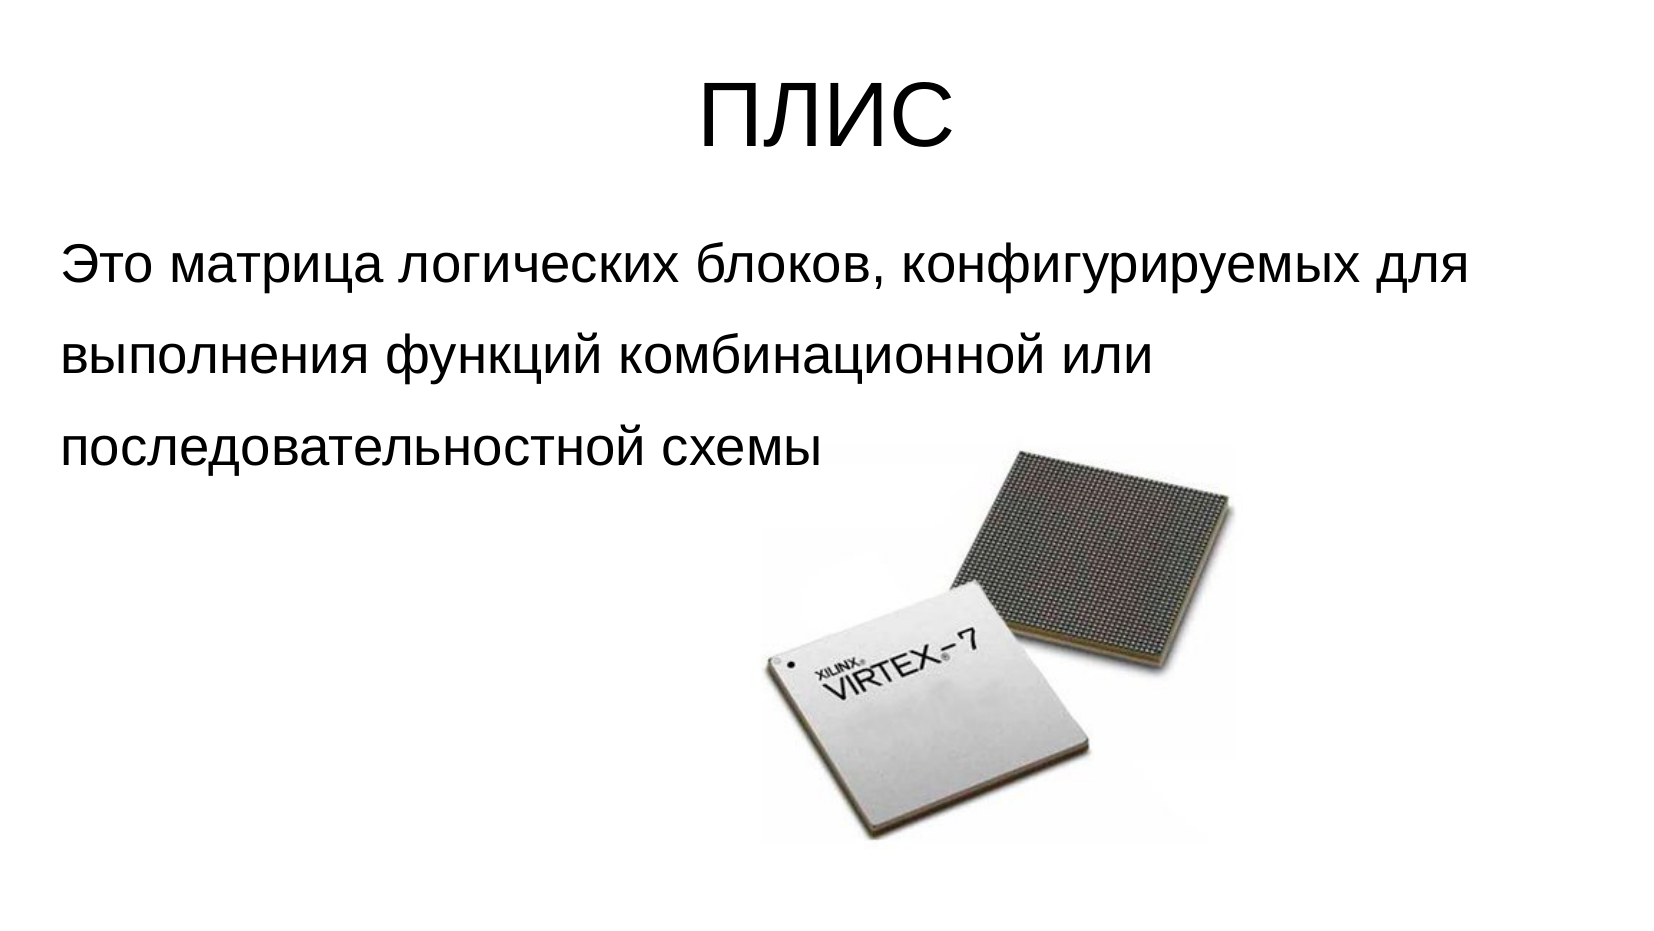

# ПЛИС
Это матрица логических блоков, конфигурируемых для выполнения функций комбинационной или последовательностной схемы